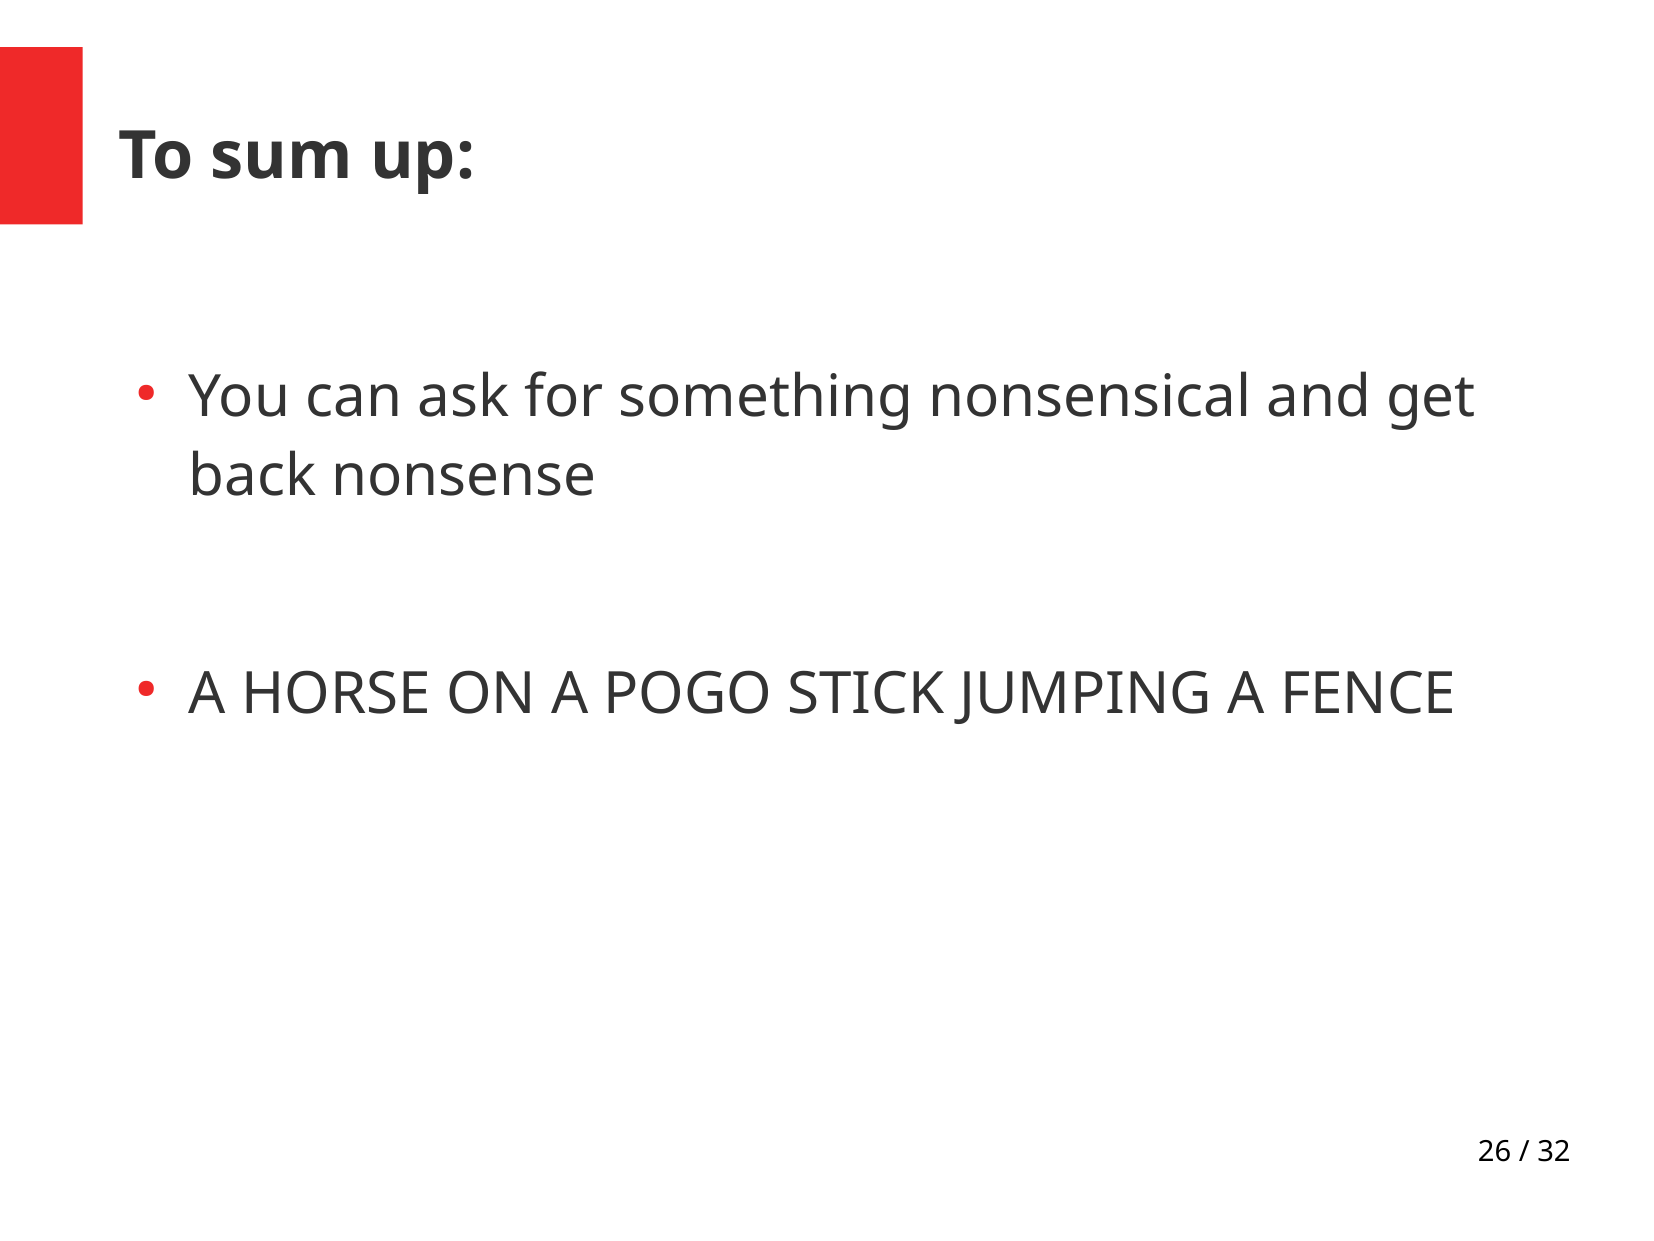

# To sum up:
You can ask for something nonsensical and get back nonsense
A HORSE ON A POGO STICK JUMPING A FENCE
26